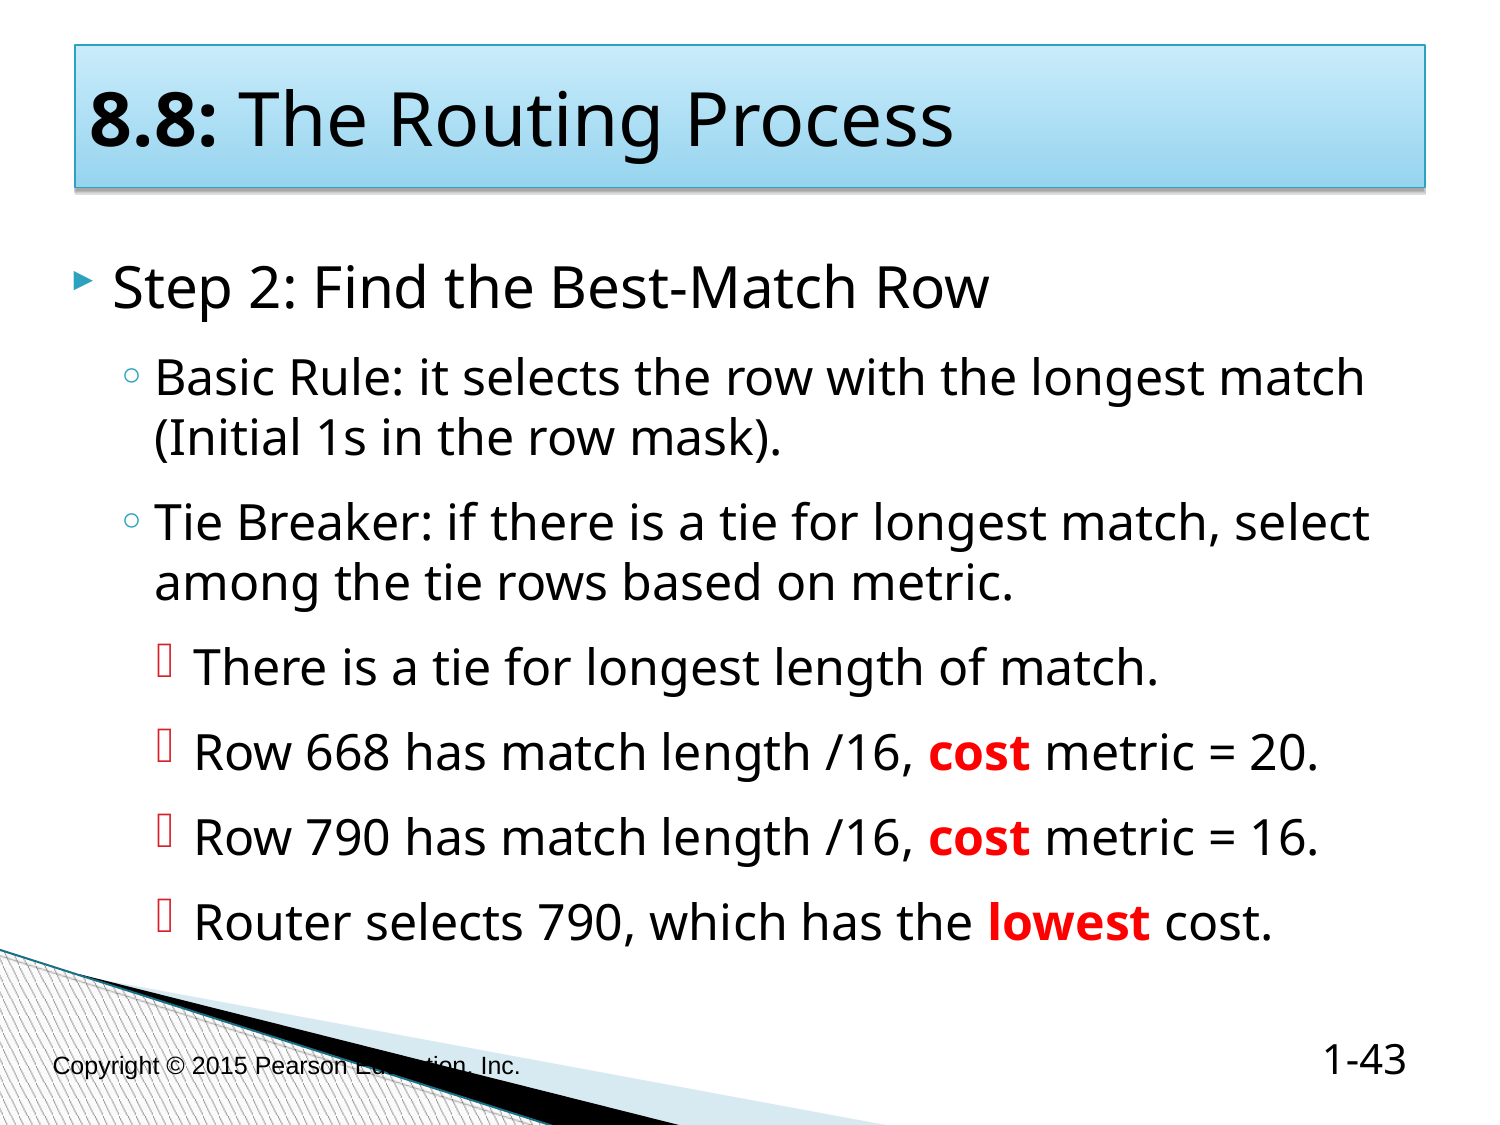

8.8: The Routing Process
# Step 2: Find the Best-Match Row
Basic Rule: it selects the row with the longest match (Initial 1s in the row mask).
Tie Breaker: if there is a tie for longest match, select among the tie rows based on metric.
There is a tie for longest length of match.
Row 668 has match length /16, cost metric = 20.
Row 790 has match length /16, cost metric = 16.
Router selects 790, which has the lowest cost.
Copyright © 2015 Pearson Education, Inc.